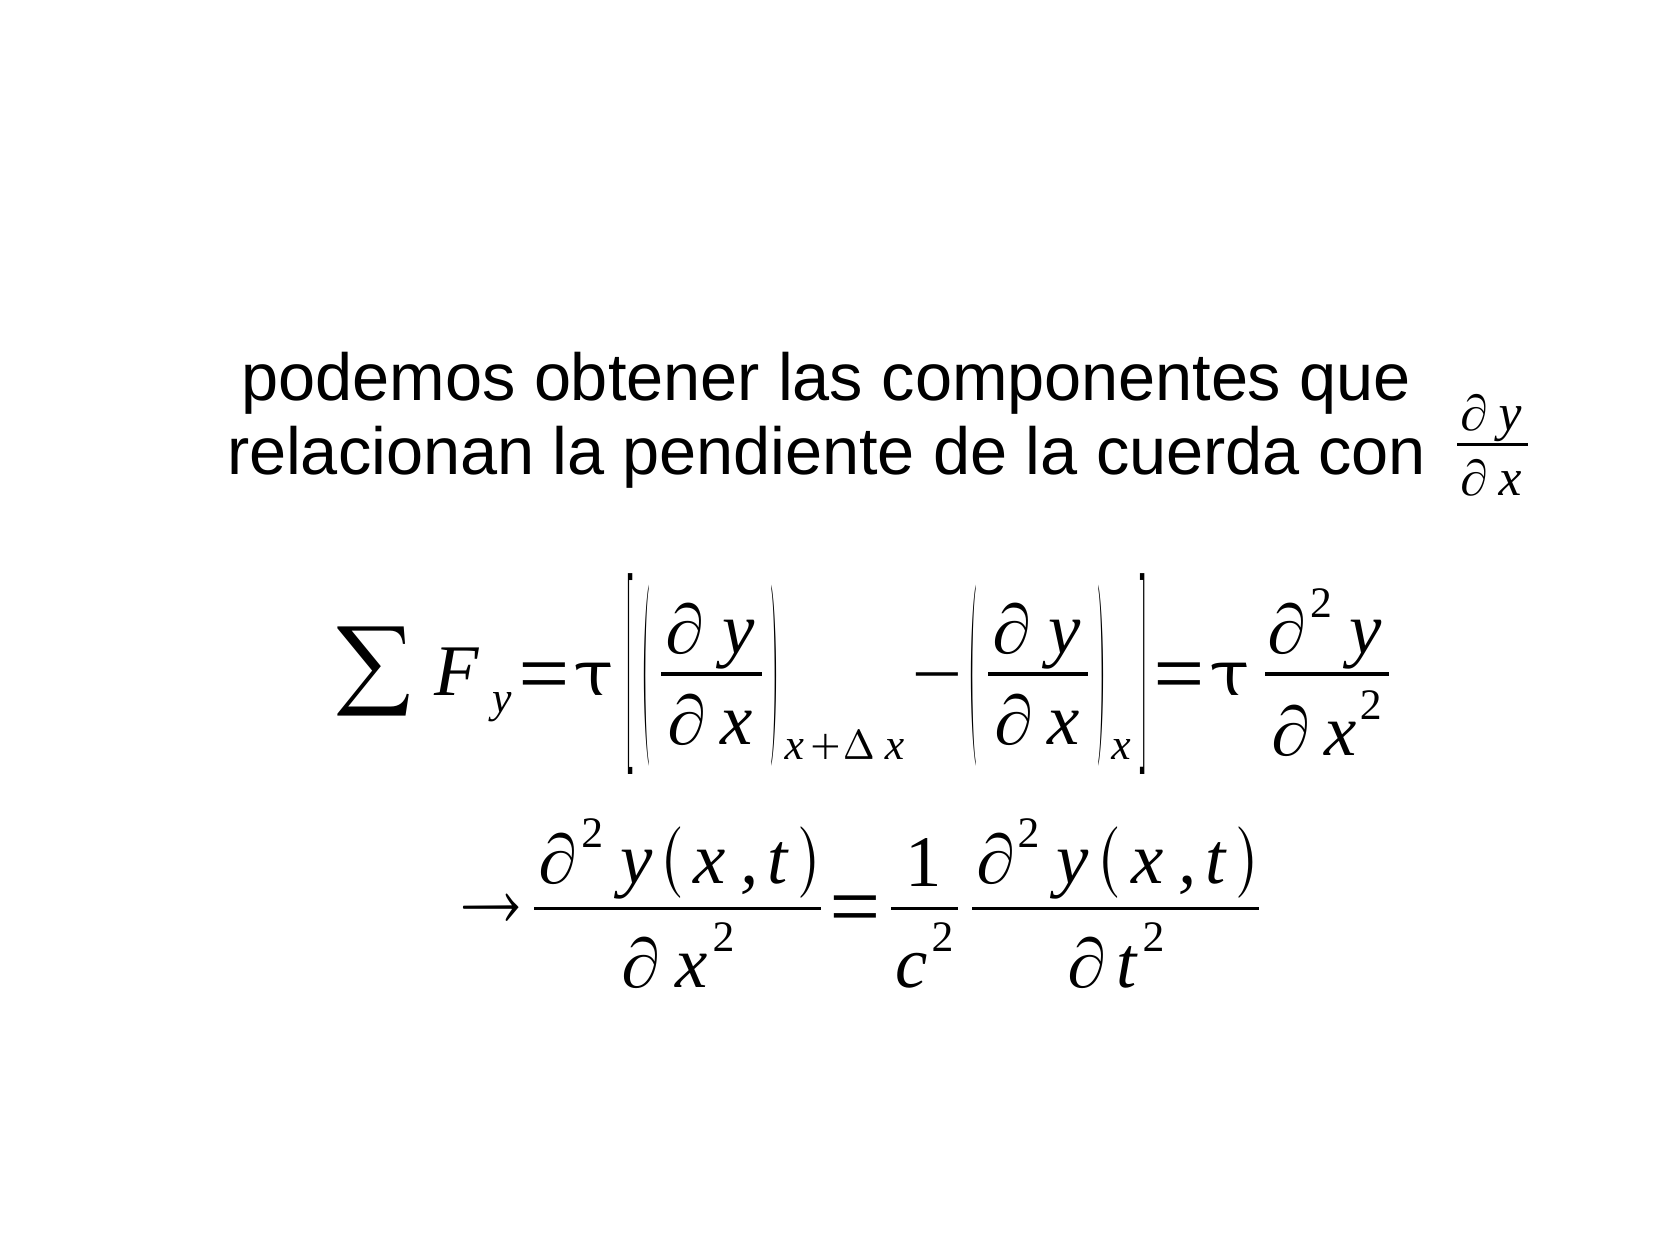

#
podemos obtener las componentes que relacionan la pendiente de la cuerda con